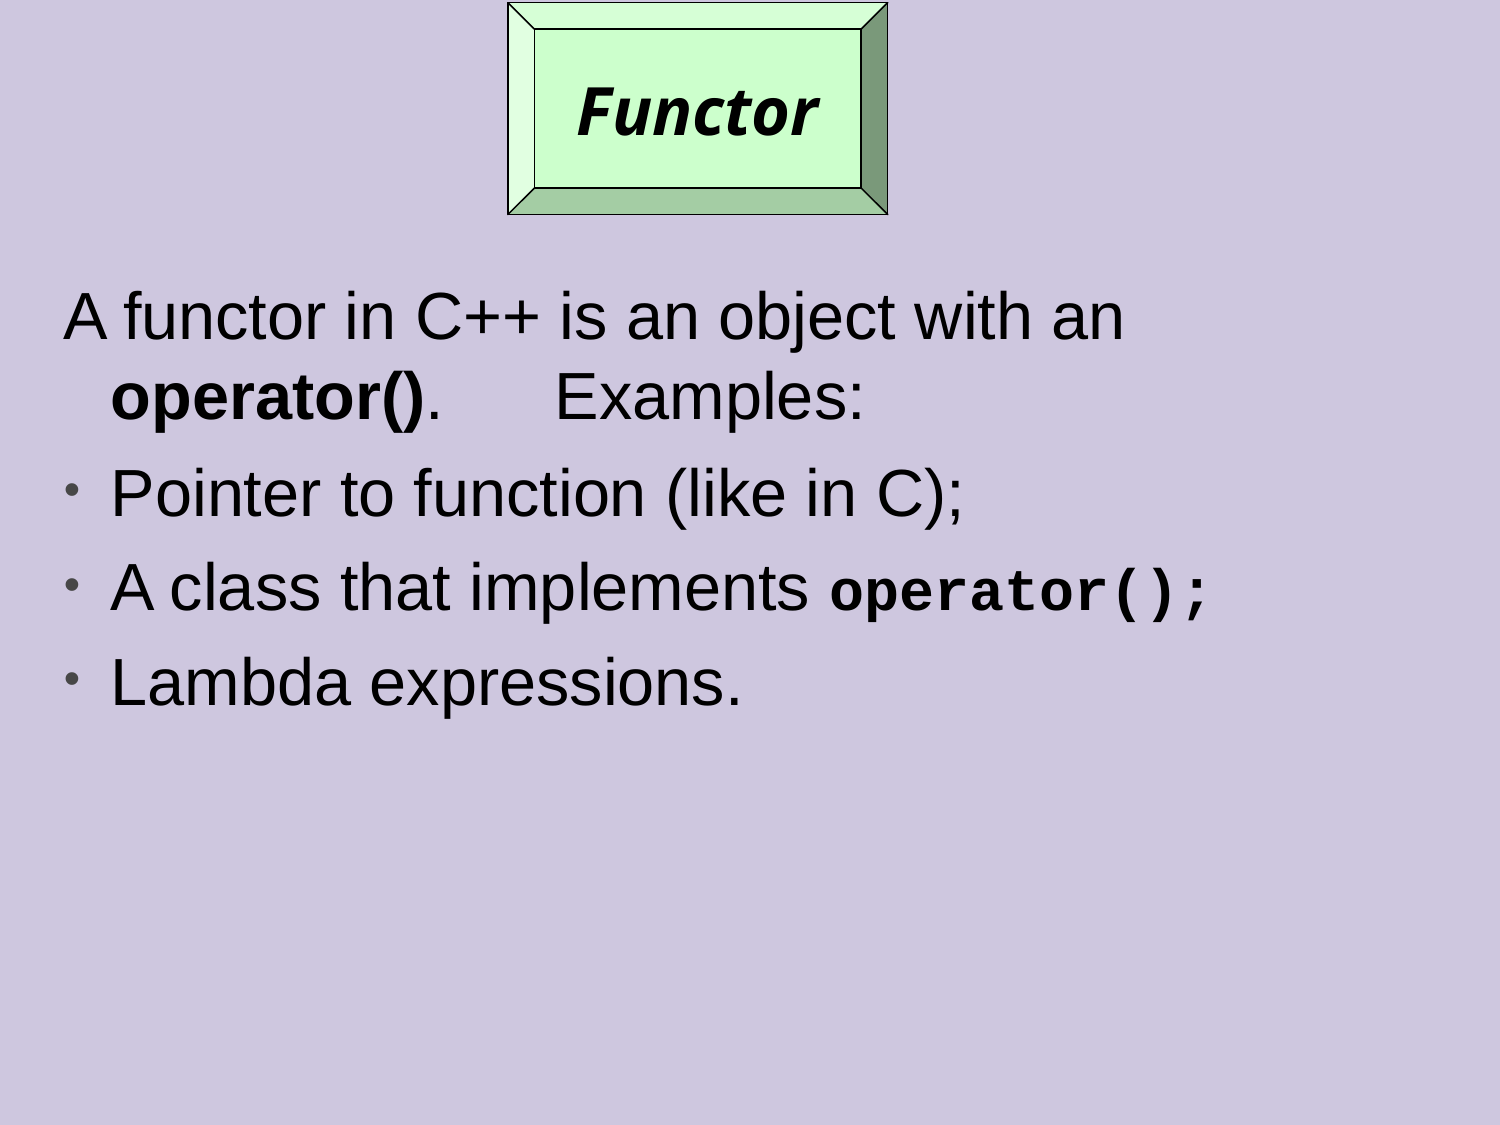

Functor
# A functor in C++ is an object with an operator(). Examples:
Pointer to function (like in C);
A class that implements operator();
Lambda expressions.